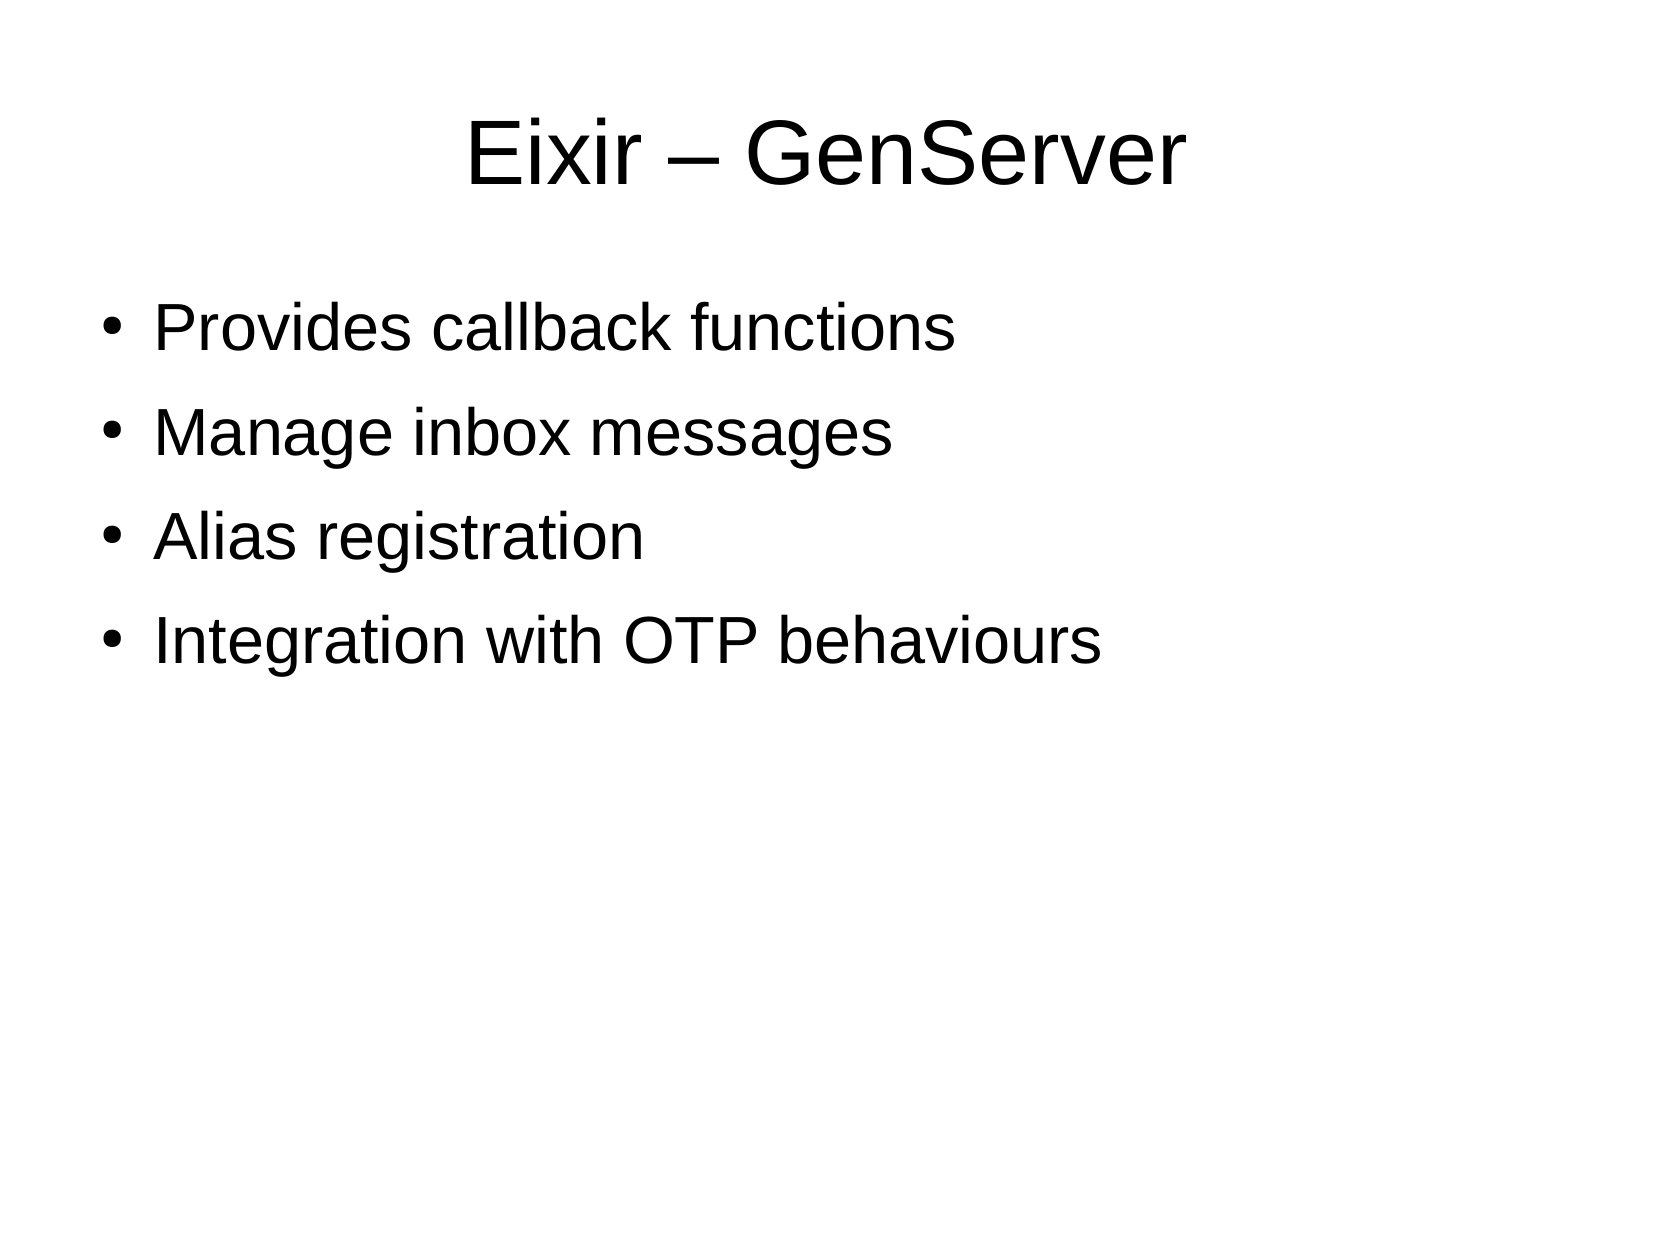

# Eixir – GenServer
Provides callback functions
Manage inbox messages
Alias registration
Integration with OTP behaviours